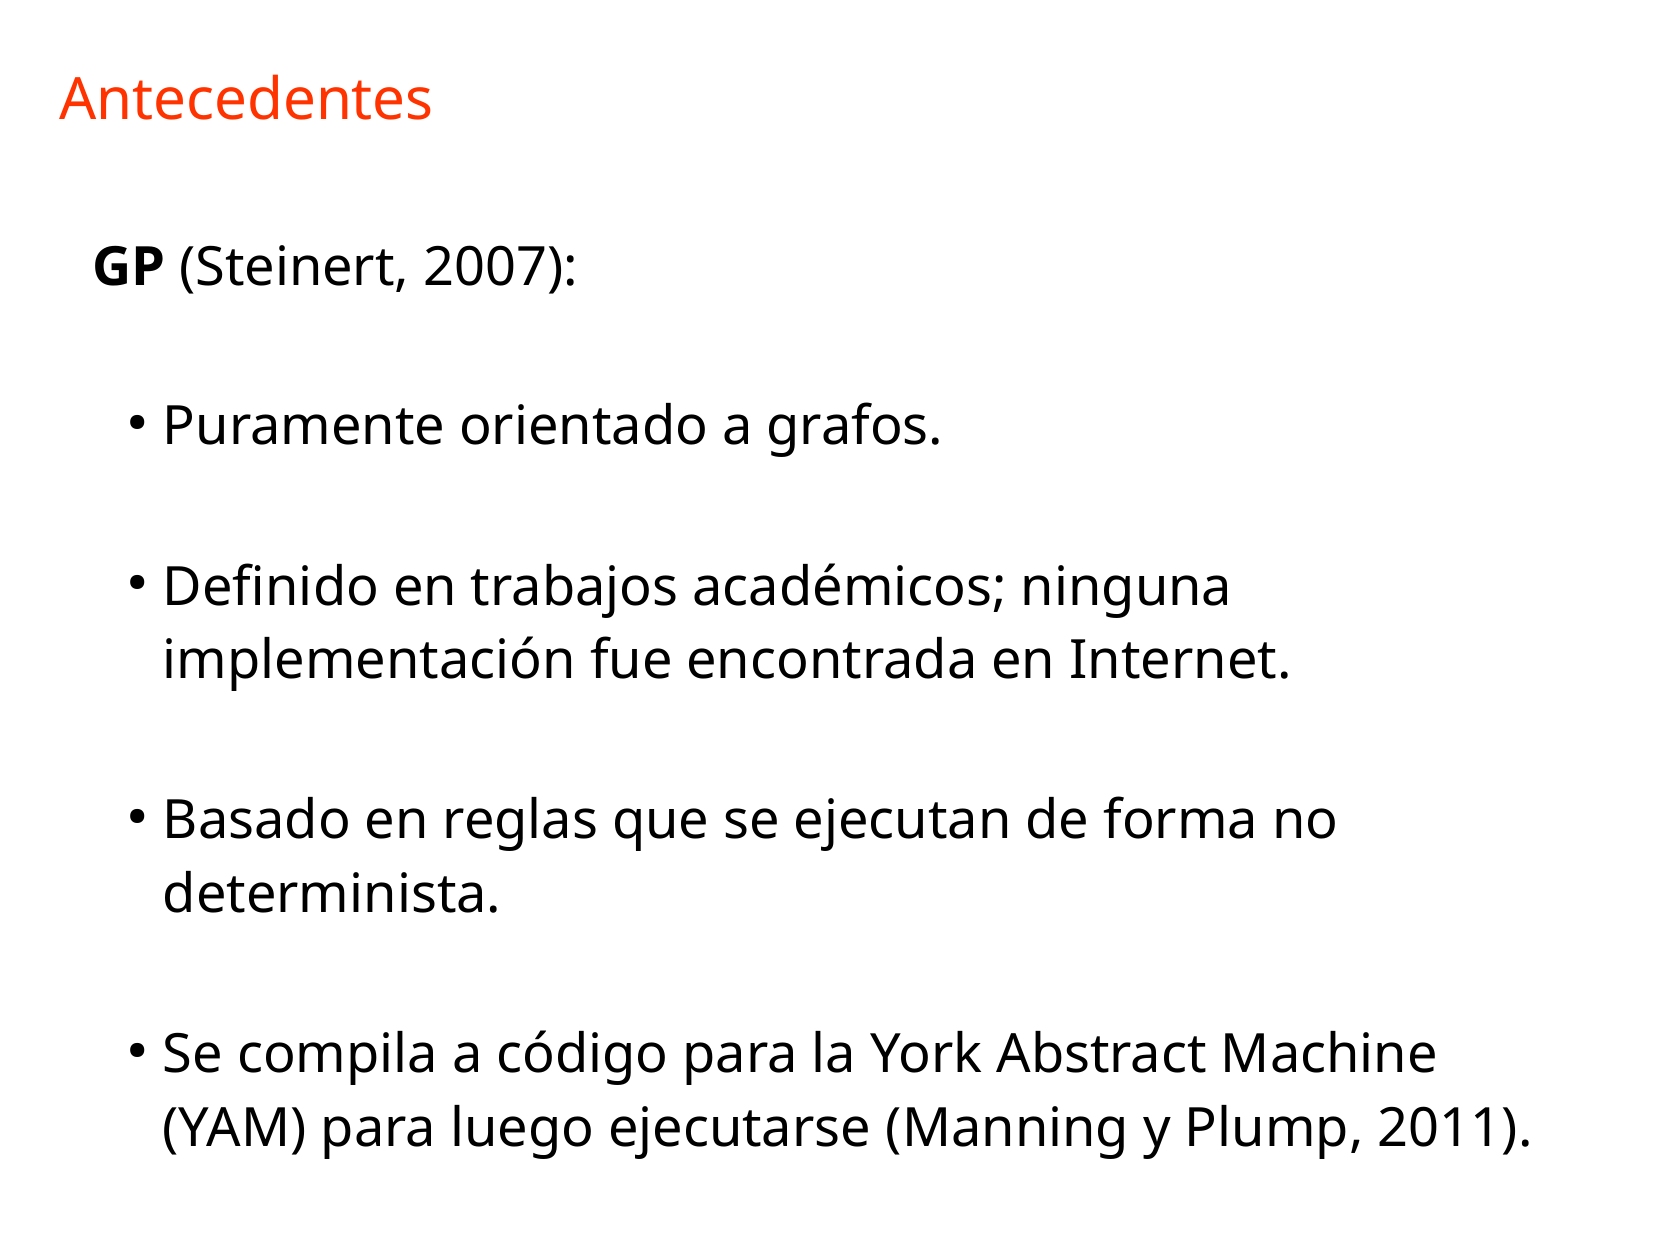

Antecedentes
GP (Steinert, 2007):
Puramente orientado a grafos.
Definido en trabajos académicos; ninguna implementación fue encontrada en Internet.
Basado en reglas que se ejecutan de forma no determinista.
Se compila a código para la York Abstract Machine (YAM) para luego ejecutarse (Manning y Plump, 2011).